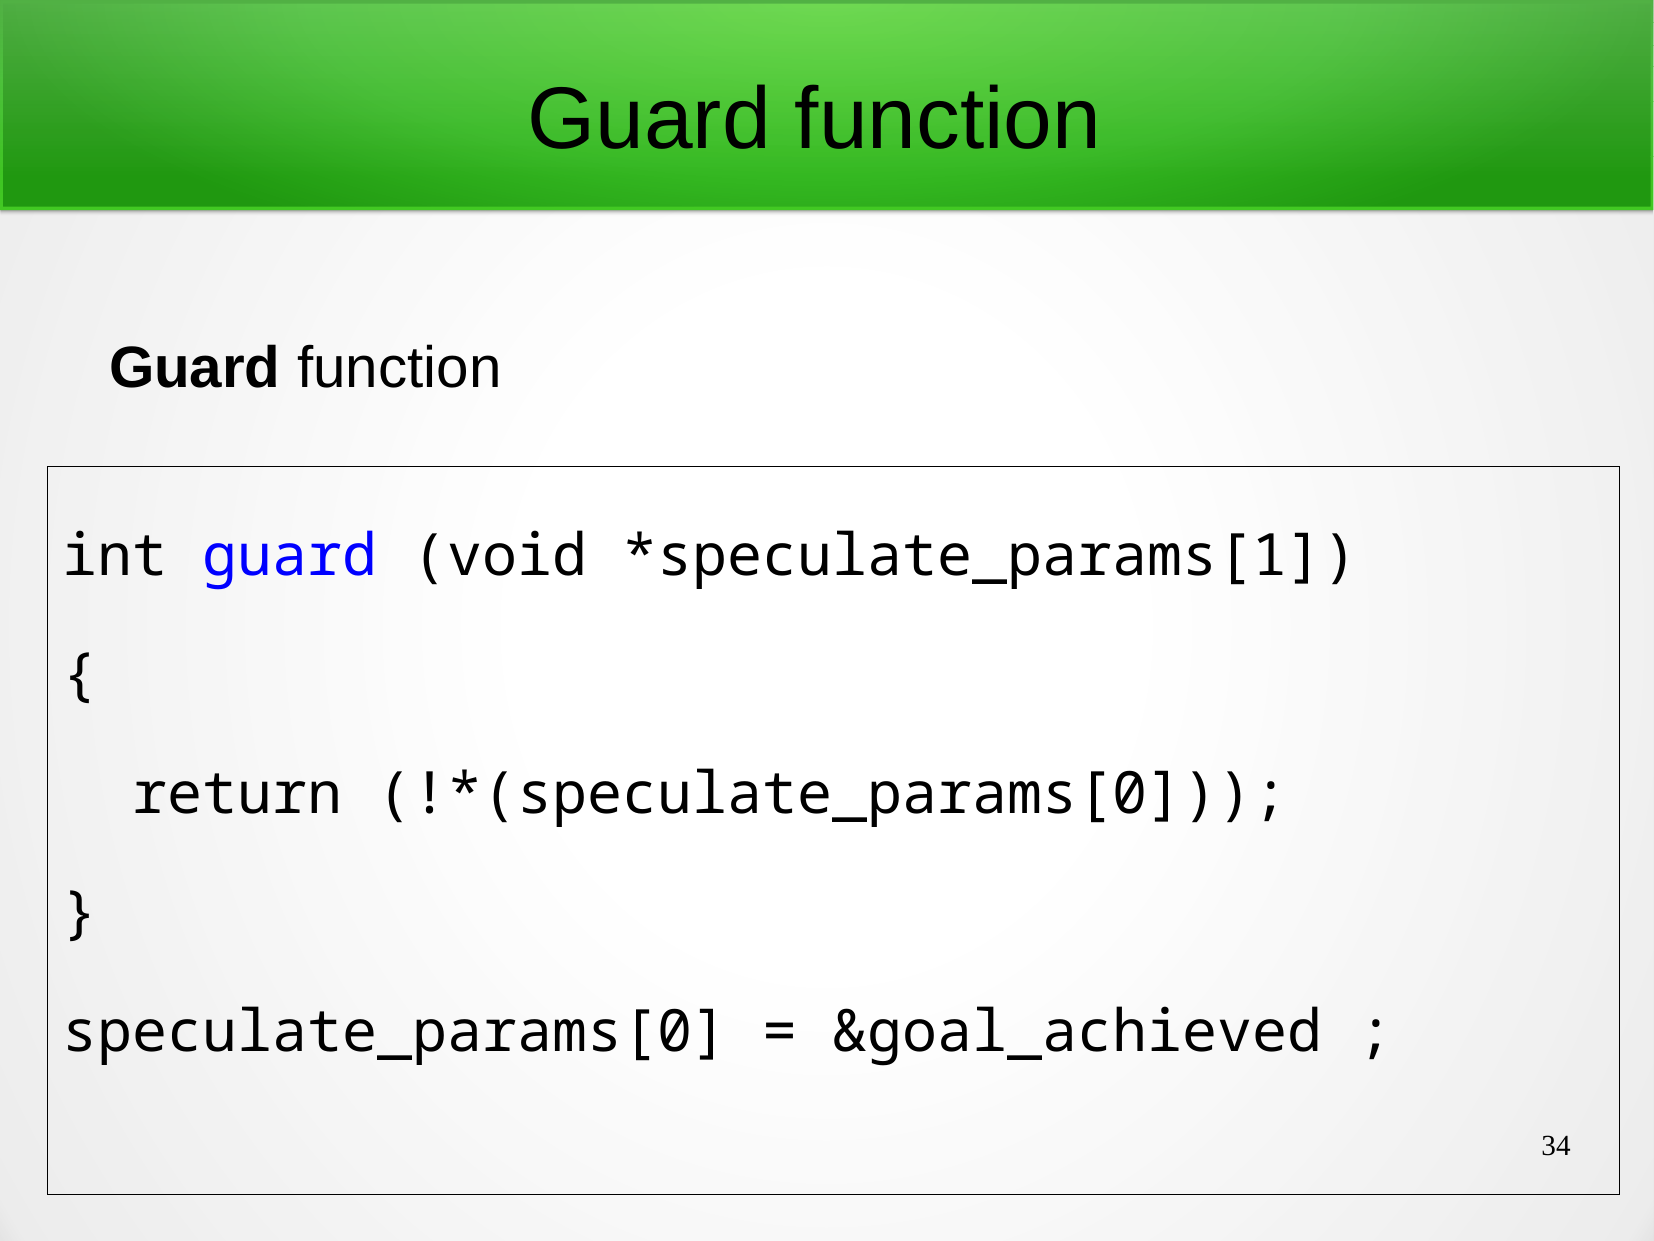

# Guard function
Guard function
int guard (void *speculate_params[1])
{
 return (!*(speculate_params[0]));
}
speculate_params[0] = &goal_achieved ;
34